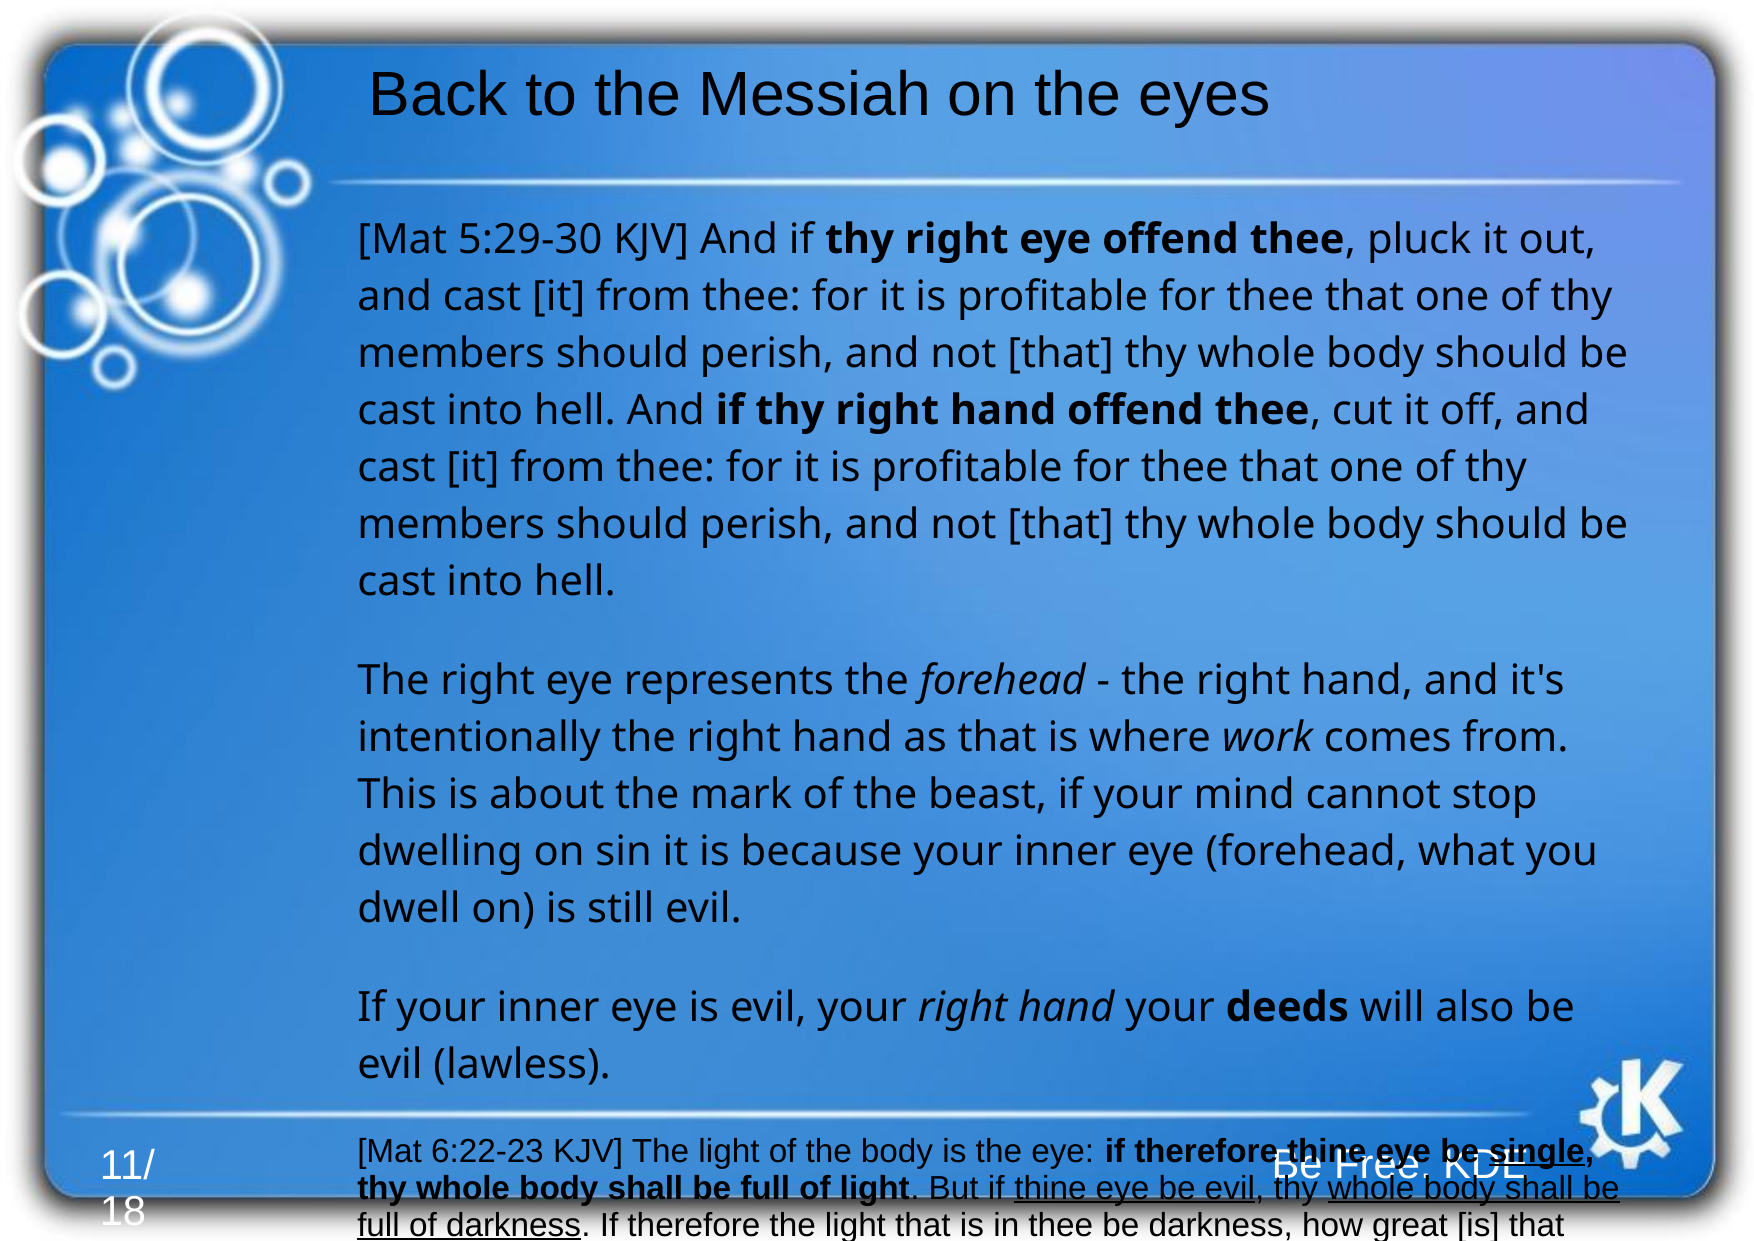

Back to the Messiah on the eyes
[Mat 5:29-30 KJV] And if thy right eye offend thee, pluck it out, and cast [it] from thee: for it is profitable for thee that one of thy members should perish, and not [that] thy whole body should be cast into hell. And if thy right hand offend thee, cut it off, and cast [it] from thee: for it is profitable for thee that one of thy members should perish, and not [that] thy whole body should be cast into hell.
The right eye represents the forehead - the right hand, and it's intentionally the right hand as that is where work comes from. This is about the mark of the beast, if your mind cannot stop dwelling on sin it is because your inner eye (forehead, what you dwell on) is still evil.
If your inner eye is evil, your right hand your deeds will also be evil (lawless).
[Mat 6:22-23 KJV] The light of the body is the eye: if therefore thine eye be single, thy whole body shall be full of light. But if thine eye be evil, thy whole body shall be full of darkness. If therefore the light that is in thee be darkness, how great [is] that darkness!
The EYE is the gateway to your mind, to what you DWELL on.